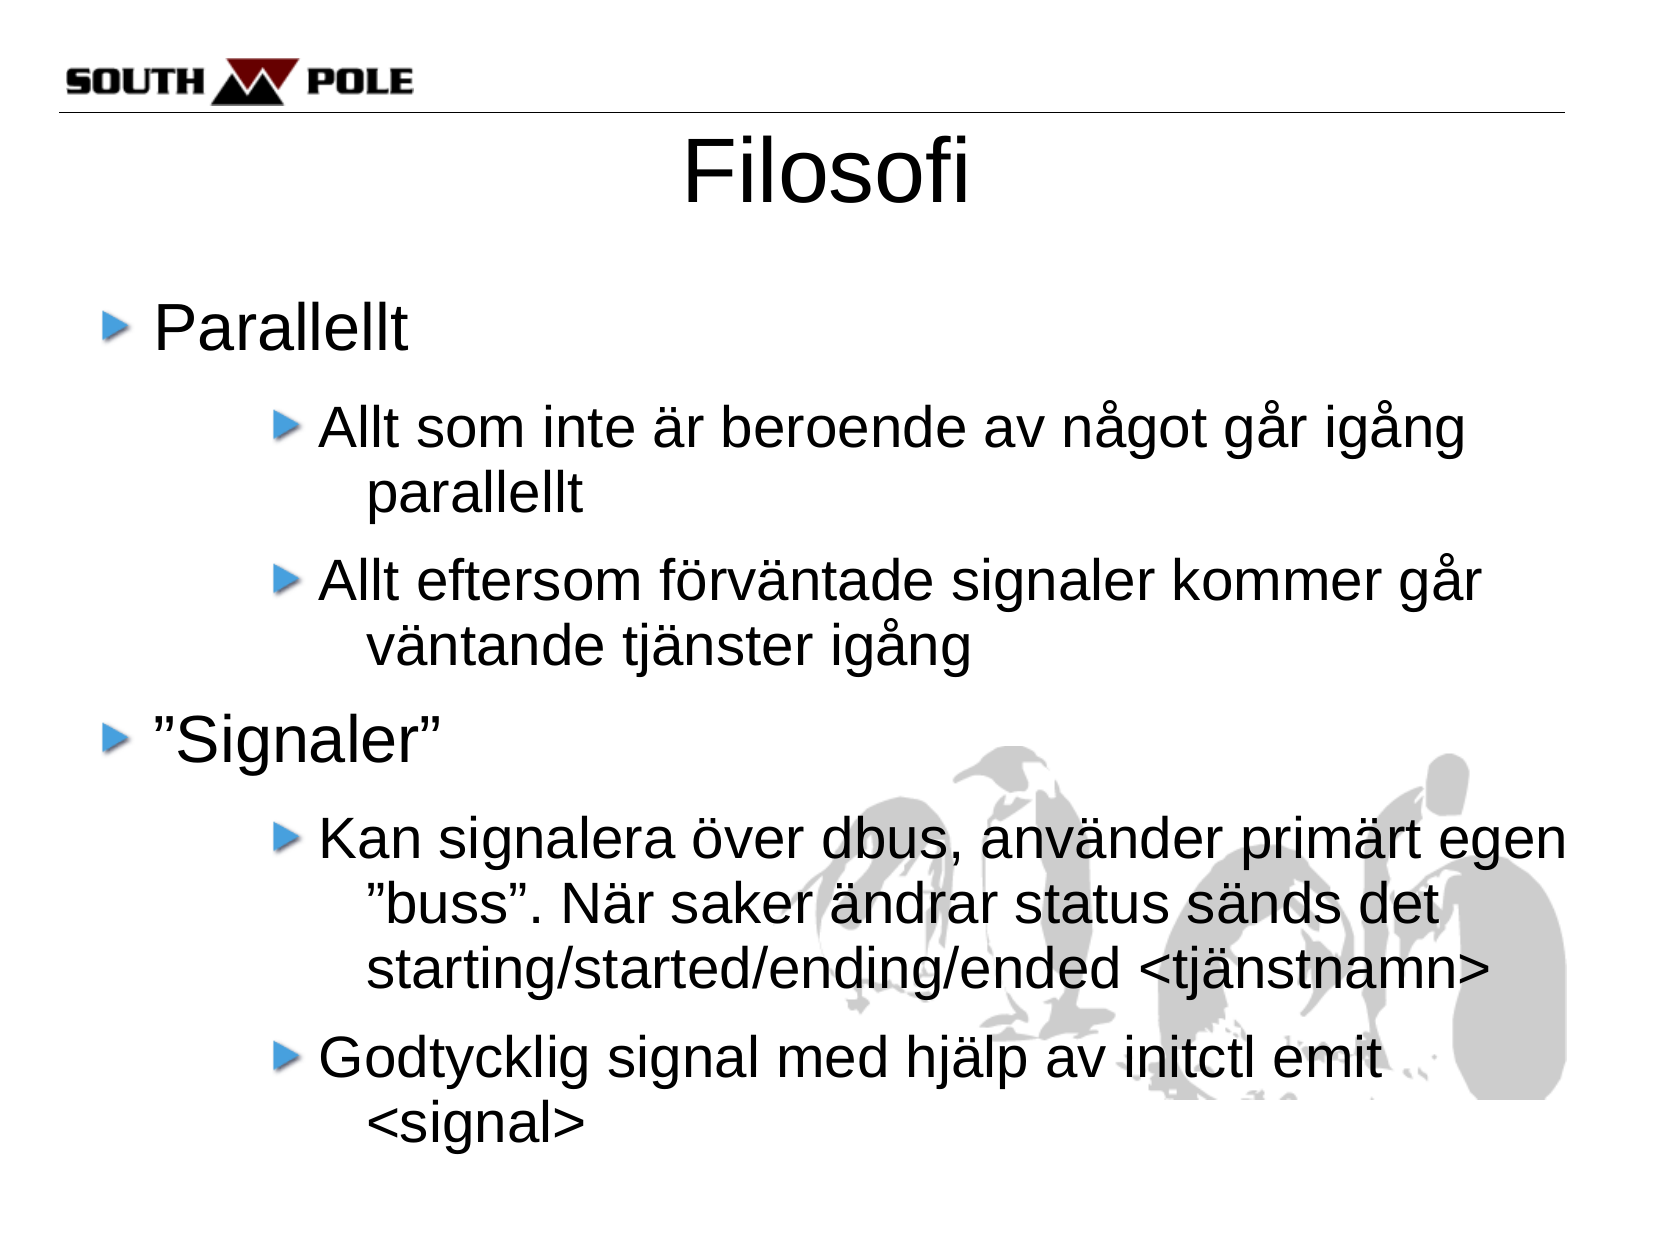

# Filosofi
Parallellt
Allt som inte är beroende av något går igång parallellt
Allt eftersom förväntade signaler kommer går väntande tjänster igång
”Signaler”
Kan signalera över dbus, använder primärt egen ”buss”. När saker ändrar status sänds det starting/started/ending/ended <tjänstnamn>
Godtycklig signal med hjälp av initctl emit <signal>